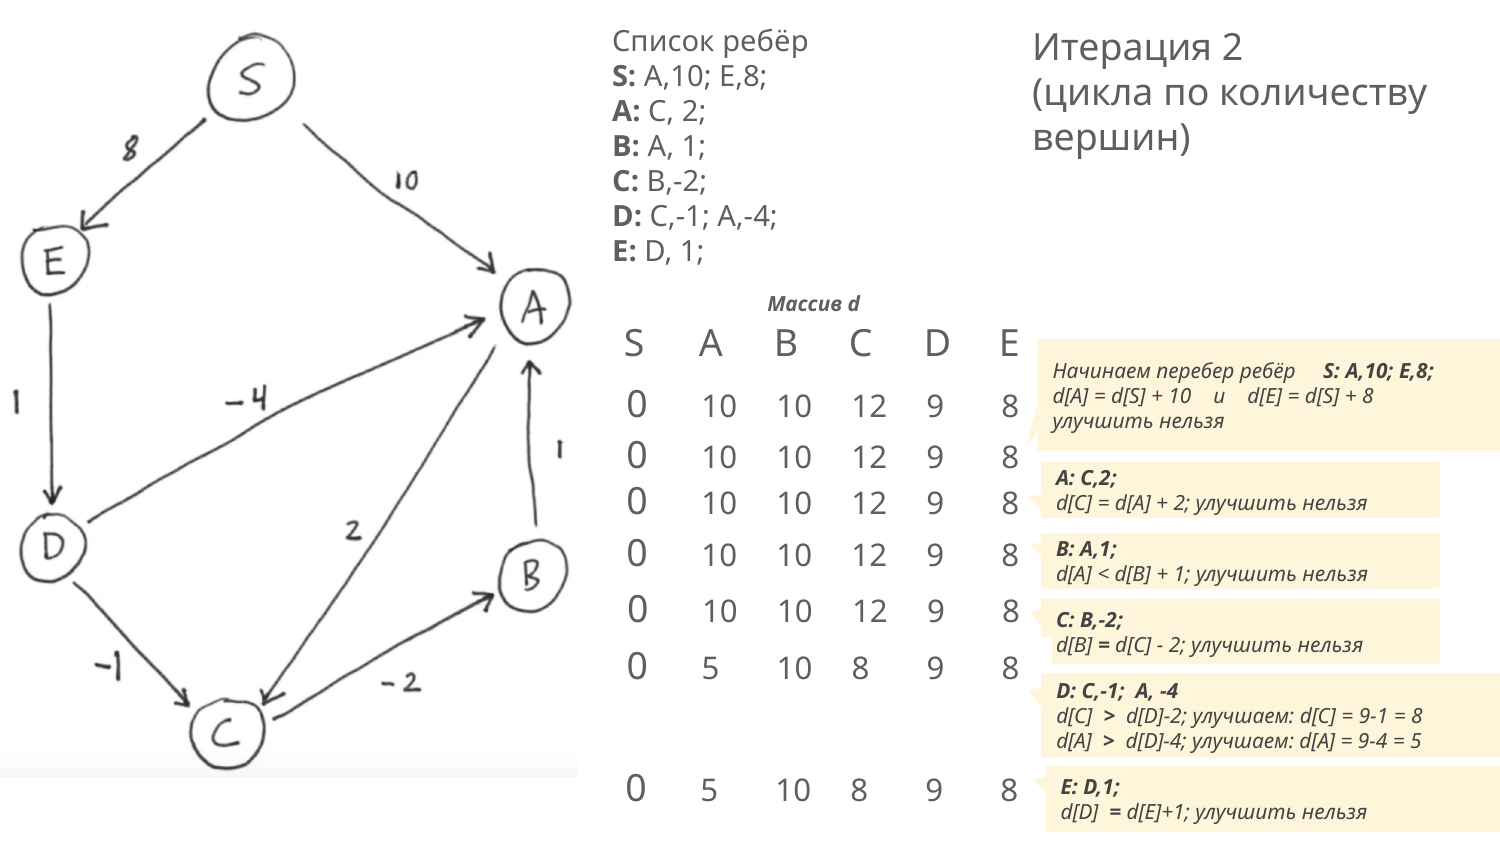

Список ребёр
S: A,10; E,8;
A: C, 2;
B: A, 1;
C: B,-2;
D: C,-1; A,-4;
E: D, 1;
Итерация 2
(цикла по количеству вершин)
Массив d
S	A	B	C	D	E
Начинаем перебер ребёр S: A,10; E,8;
d[A] = d[S] + 10 и d[E] = d[S] + 8
улучшить нельзя
0	10	10	12	9	8
0	10	10	12	9	8
А: С,2;
d[C] = d[A] + 2; улучшить нельзя
0	10	10	12	9	8
0	10	10	12	9	8
B: A,1;
d[A] < d[B] + 1; улучшить нельзя
0	10	10	12	9	8
C: B,-2;
d[B] = d[C] - 2; улучшить нельзя
0	5	10	8	9	8
0	5	10	8	9	8
D: C,-1; A, -4
d[C] > d[D]-2; улучшаем: d[C] = 9-1 = 8
d[A] > d[D]-4; улучшаем: d[A] = 9-4 = 5
0	5	10	8	9	8
E: D,1;
d[D] = d[E]+1; улучшить нельзя